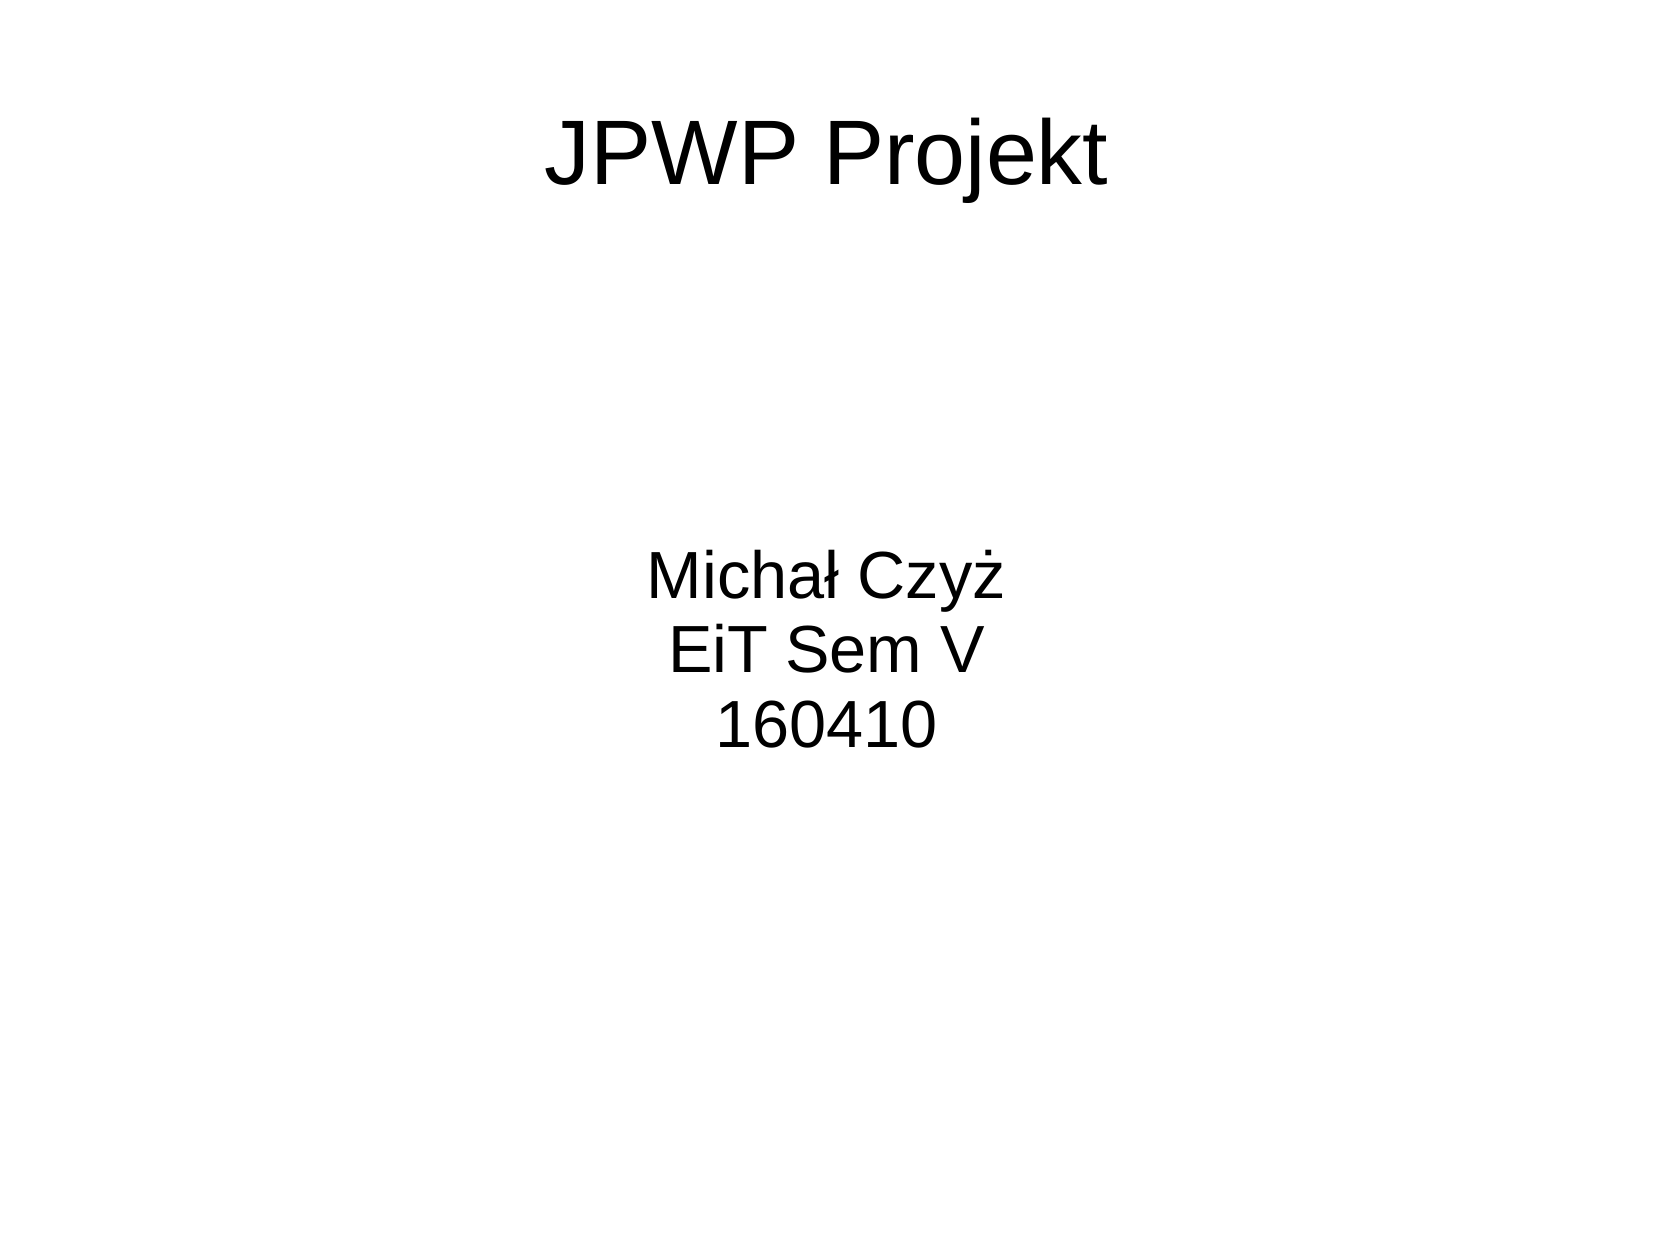

# JPWP Projekt
Michał Czyż
EiT Sem V
160410